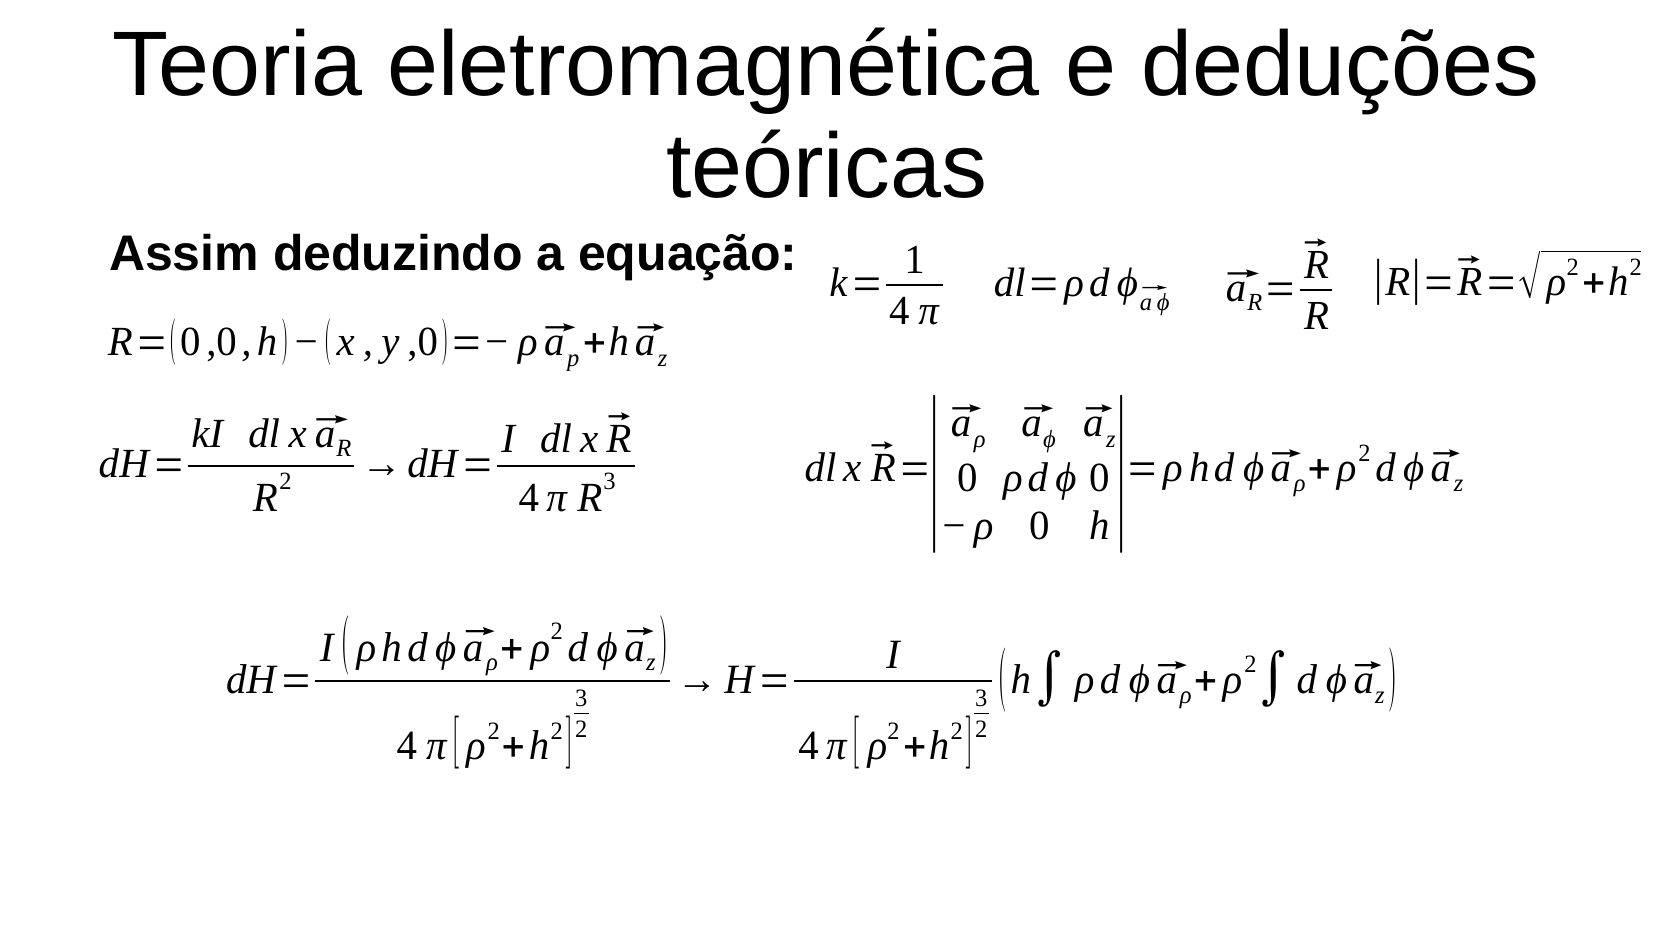

# Teoria eletromagnética e deduções teóricas
Assim deduzindo a equação: